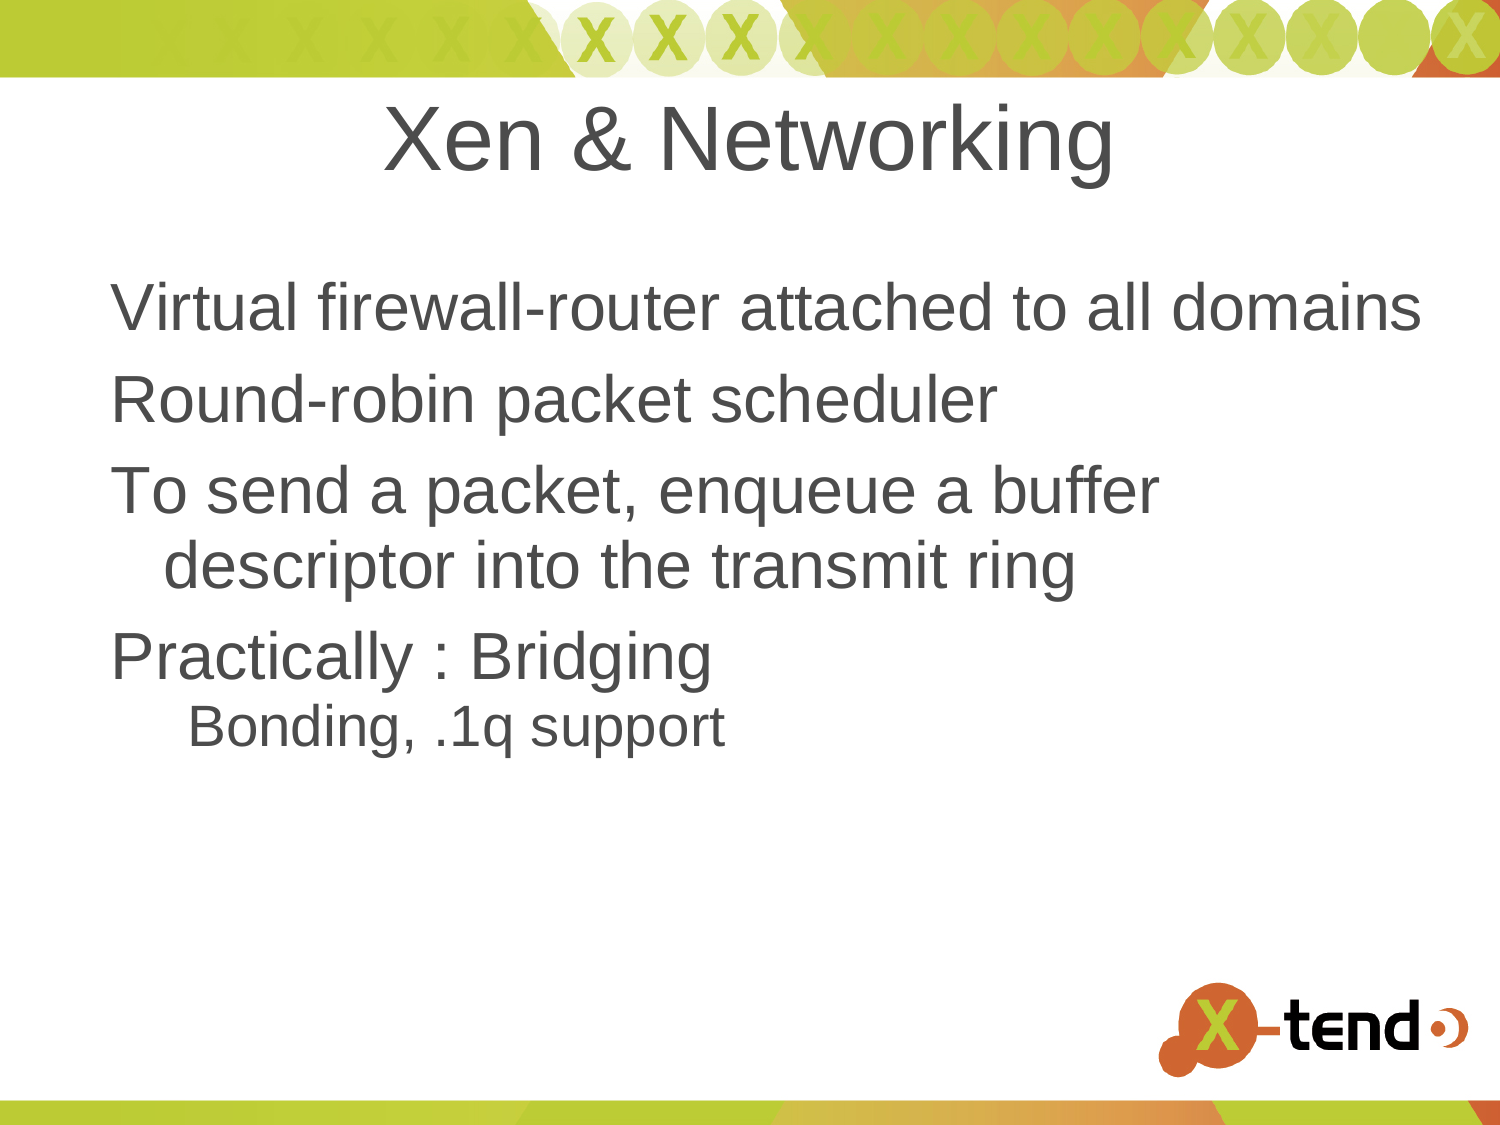

# Xen & Networking
Virtual firewall-router attached to all domains
Round-robin packet scheduler
To send a packet, enqueue a buffer descriptor into the transmit ring
Practically : Bridging
Bonding, .1q support